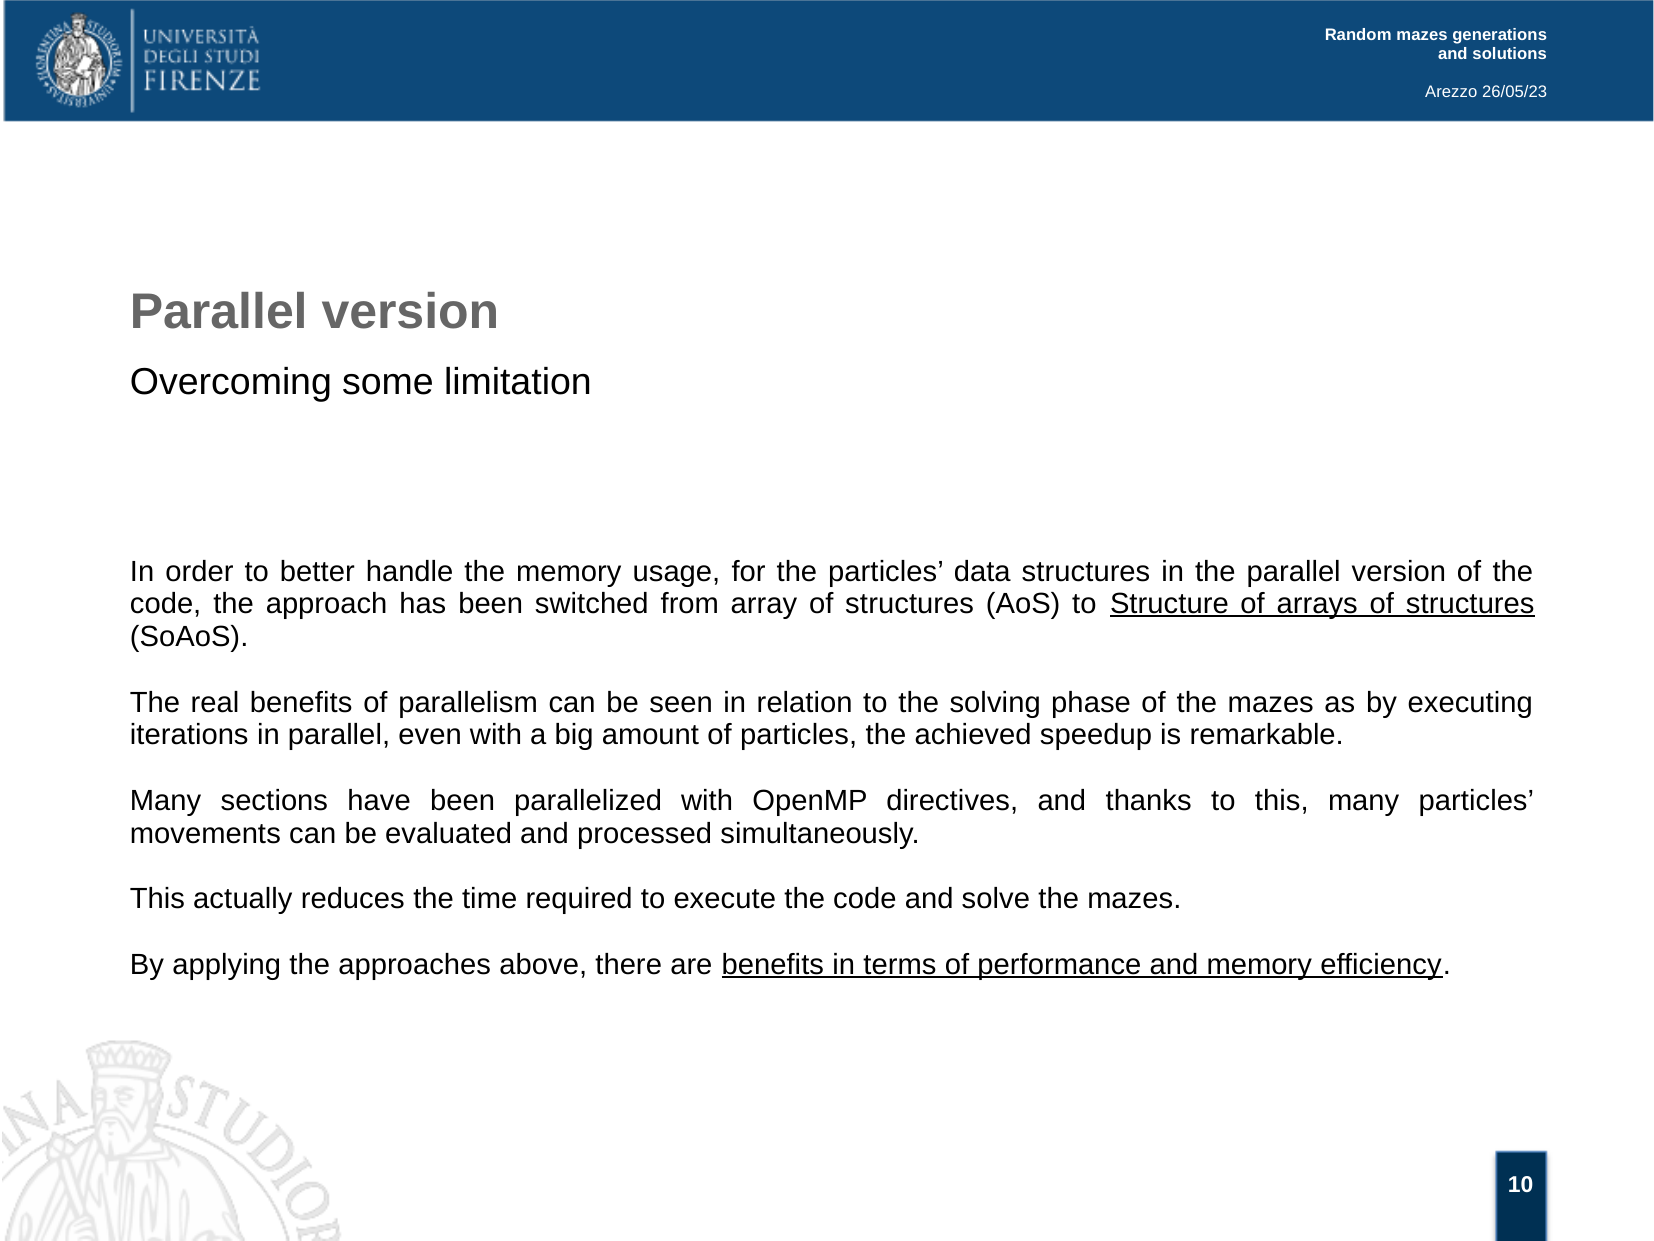

Random mazes generations
and solutions
Arezzo 26/05/23
Parallel version
Overcoming some limitation
In order to better handle the memory usage, for the particles’ data structures in the parallel version of the code, the approach has been switched from array of structures (AoS) to Structure of arrays of structures (SoAoS).
The real benefits of parallelism can be seen in relation to the solving phase of the mazes as by executing iterations in parallel, even with a big amount of particles, the achieved speedup is remarkable.
Many sections have been parallelized with OpenMP directives, and thanks to this, many particles’ movements can be evaluated and processed simultaneously.
This actually reduces the time required to execute the code and solve the mazes.
By applying the approaches above, there are benefits in terms of performance and memory efficiency.
10